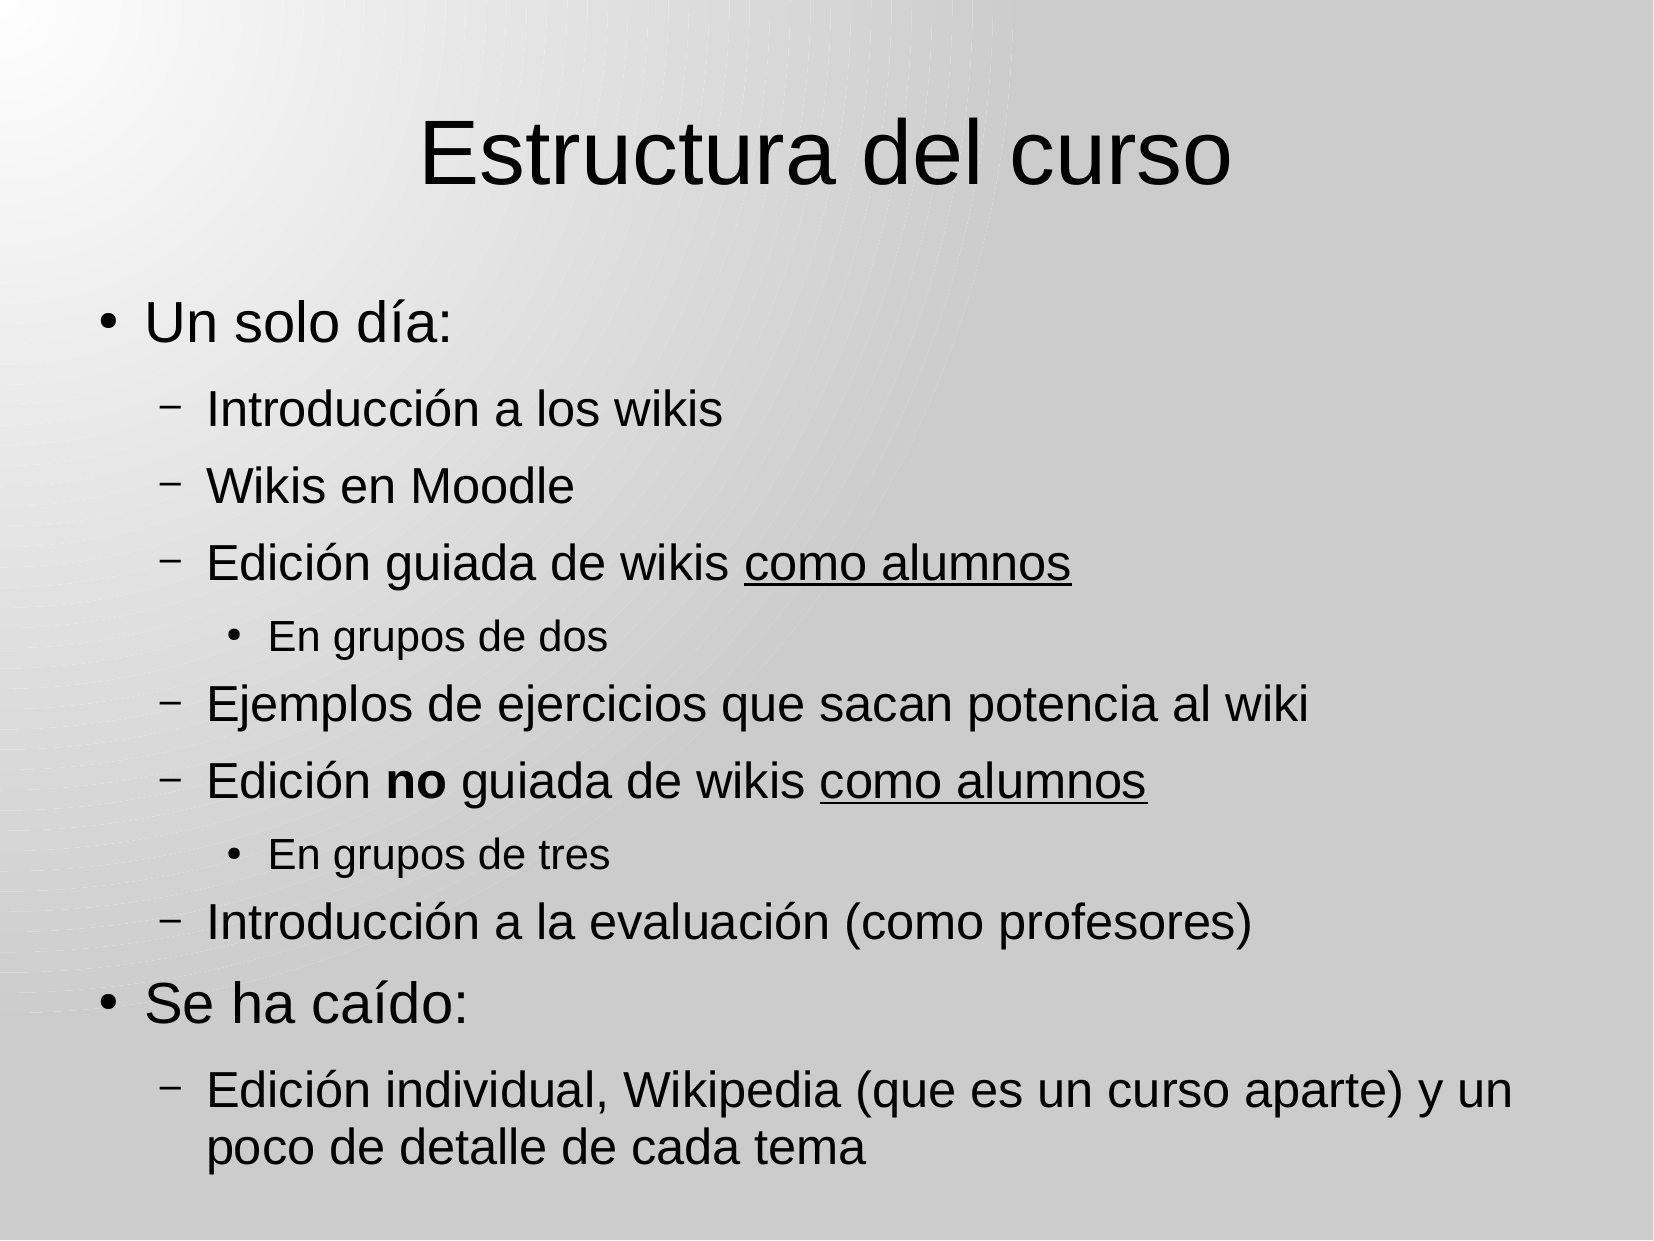

# Estructura del curso
Un solo día:
Introducción a los wikis
Wikis en Moodle
Edición guiada de wikis como alumnos
En grupos de dos
Ejemplos de ejercicios que sacan potencia al wiki
Edición no guiada de wikis como alumnos
En grupos de tres
Introducción a la evaluación (como profesores)
Se ha caído:
Edición individual, Wikipedia (que es un curso aparte) y un poco de detalle de cada tema